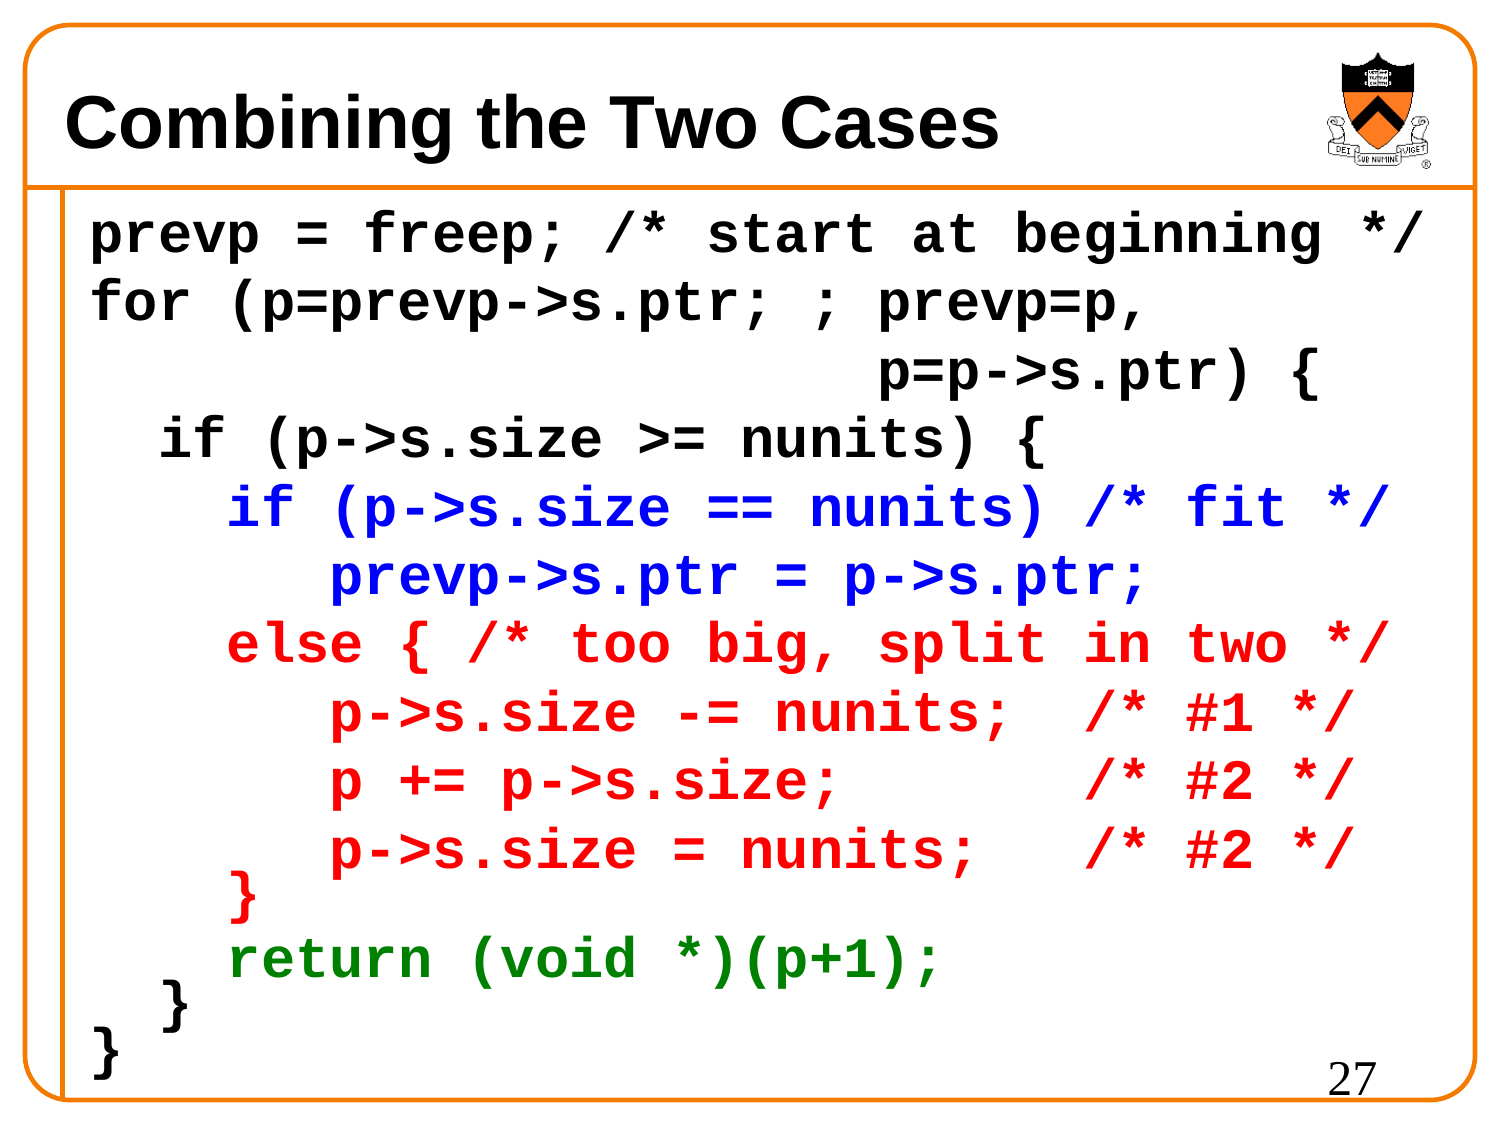

# Combining the Two Cases
prevp = freep; /* start at beginning */
for (p=prevp->s.ptr; ; prevp=p,
 p=p->s.ptr) {
 if (p->s.size >= nunits) {
 if (p->s.size == nunits) /* fit */
 prevp->s.ptr = p->s.ptr;
 else { /* too big, split in two */
 p->s.size -= nunits; /* #1 */
 p += p->s.size; /* #2 */
 p->s.size = nunits; /* #2 */
 }
 return (void *)(p+1);
 }
}
27